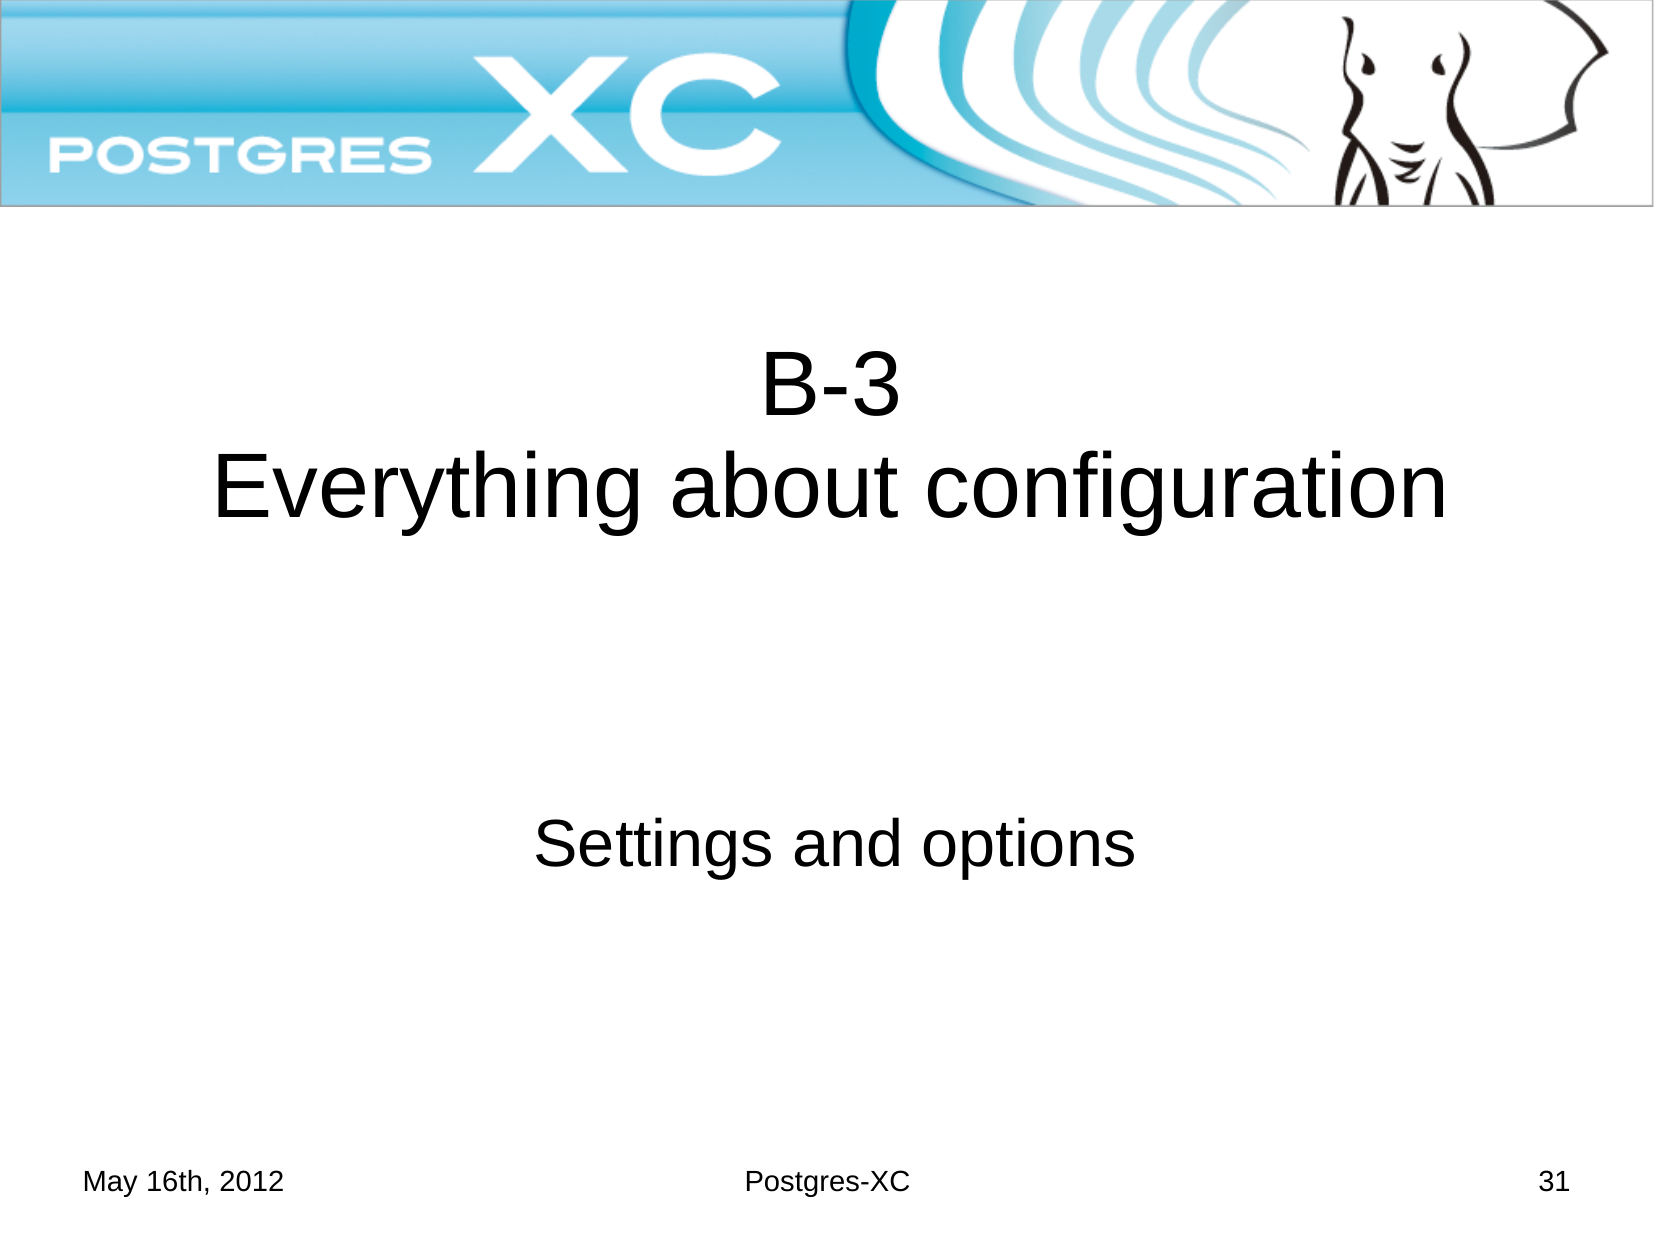

# B-3 Everything about configuration
Settings and options
31